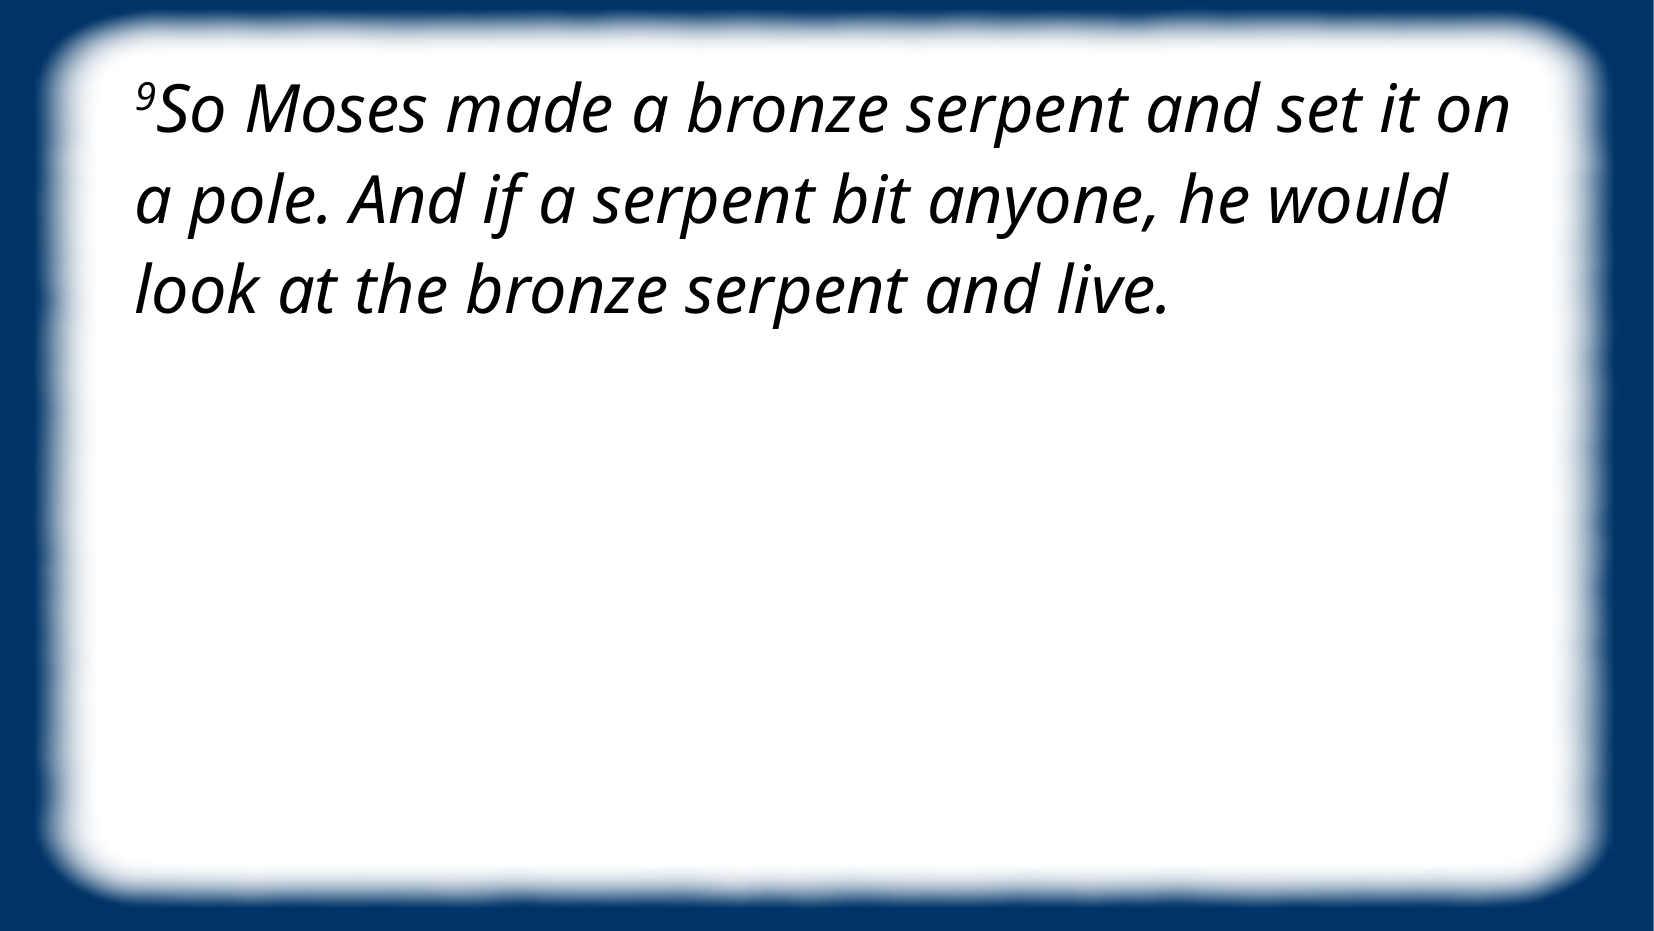

9So Moses made a bronze serpent and set it on a pole. And if a serpent bit anyone, he would look at the bronze serpent and live.